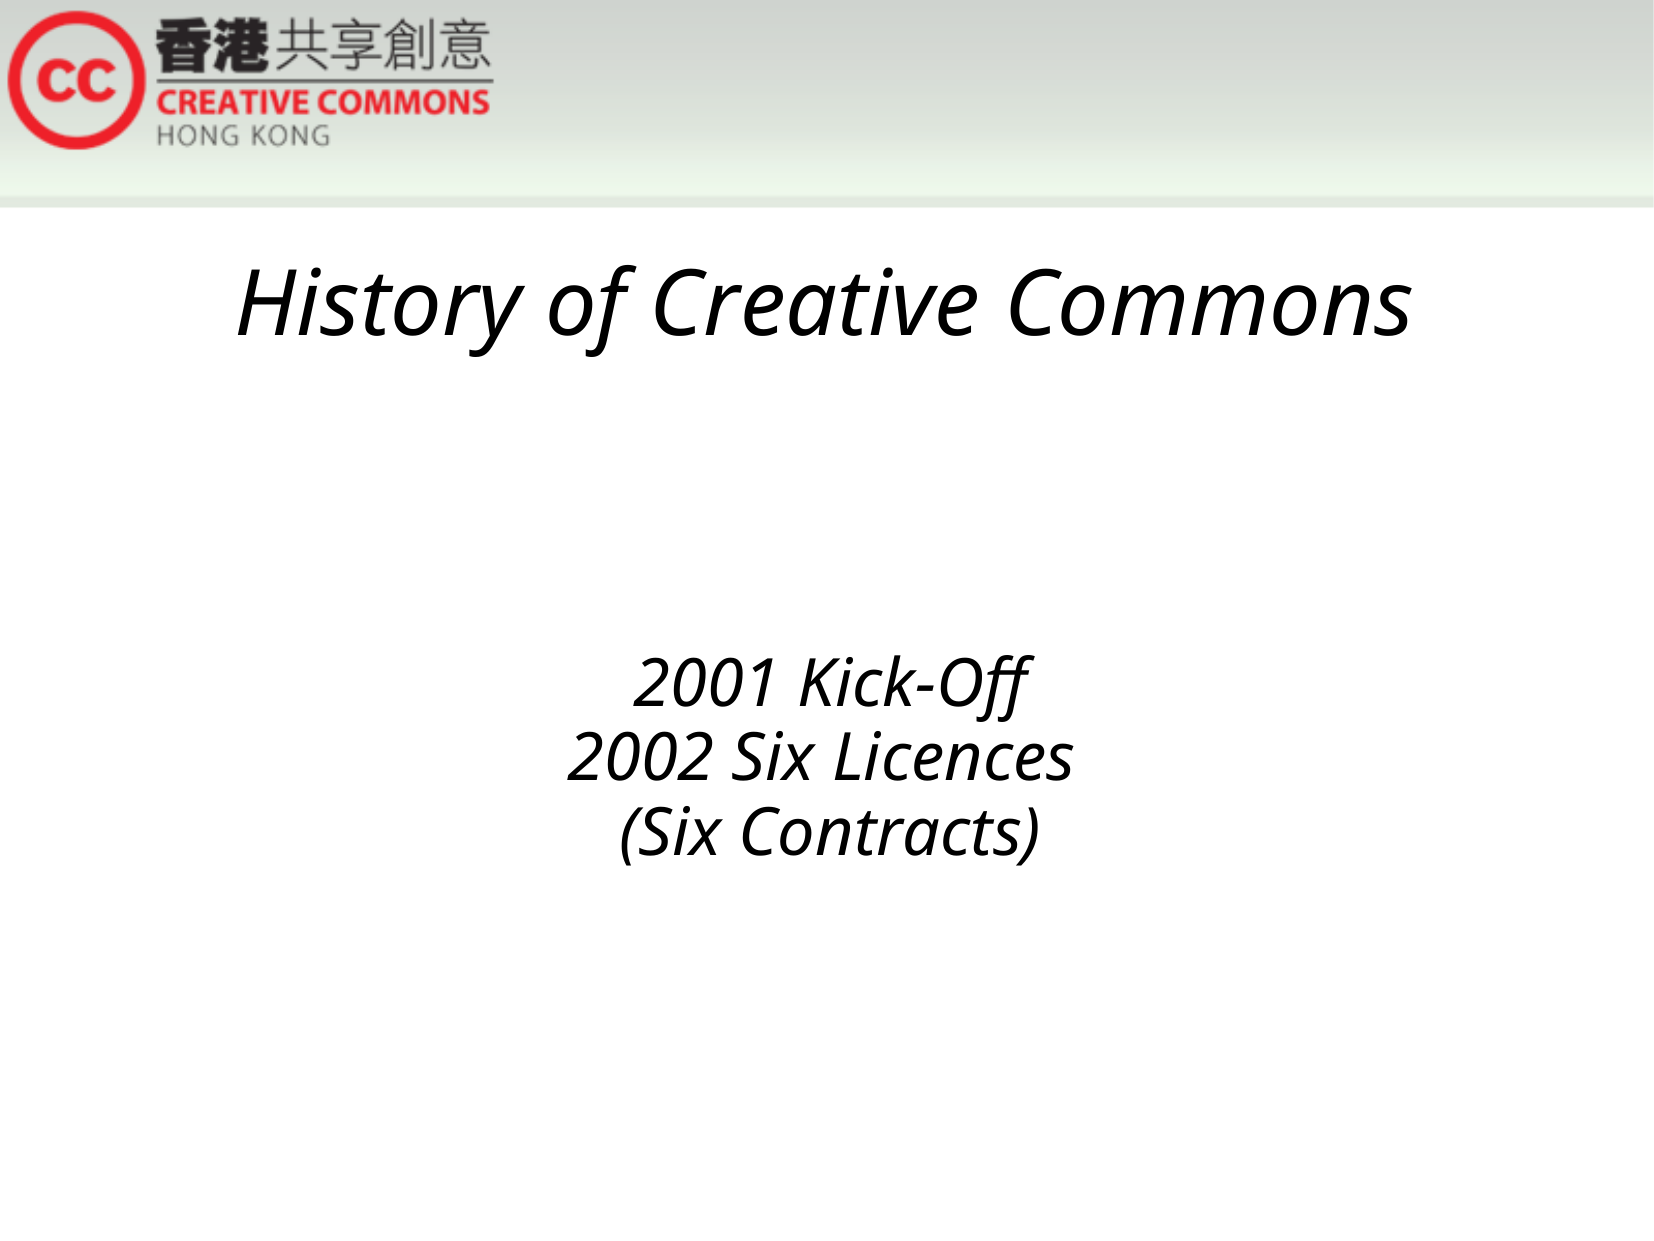

History of Creative Commons
2001 Kick-Off
2002 Six Licences
(Six Contracts)